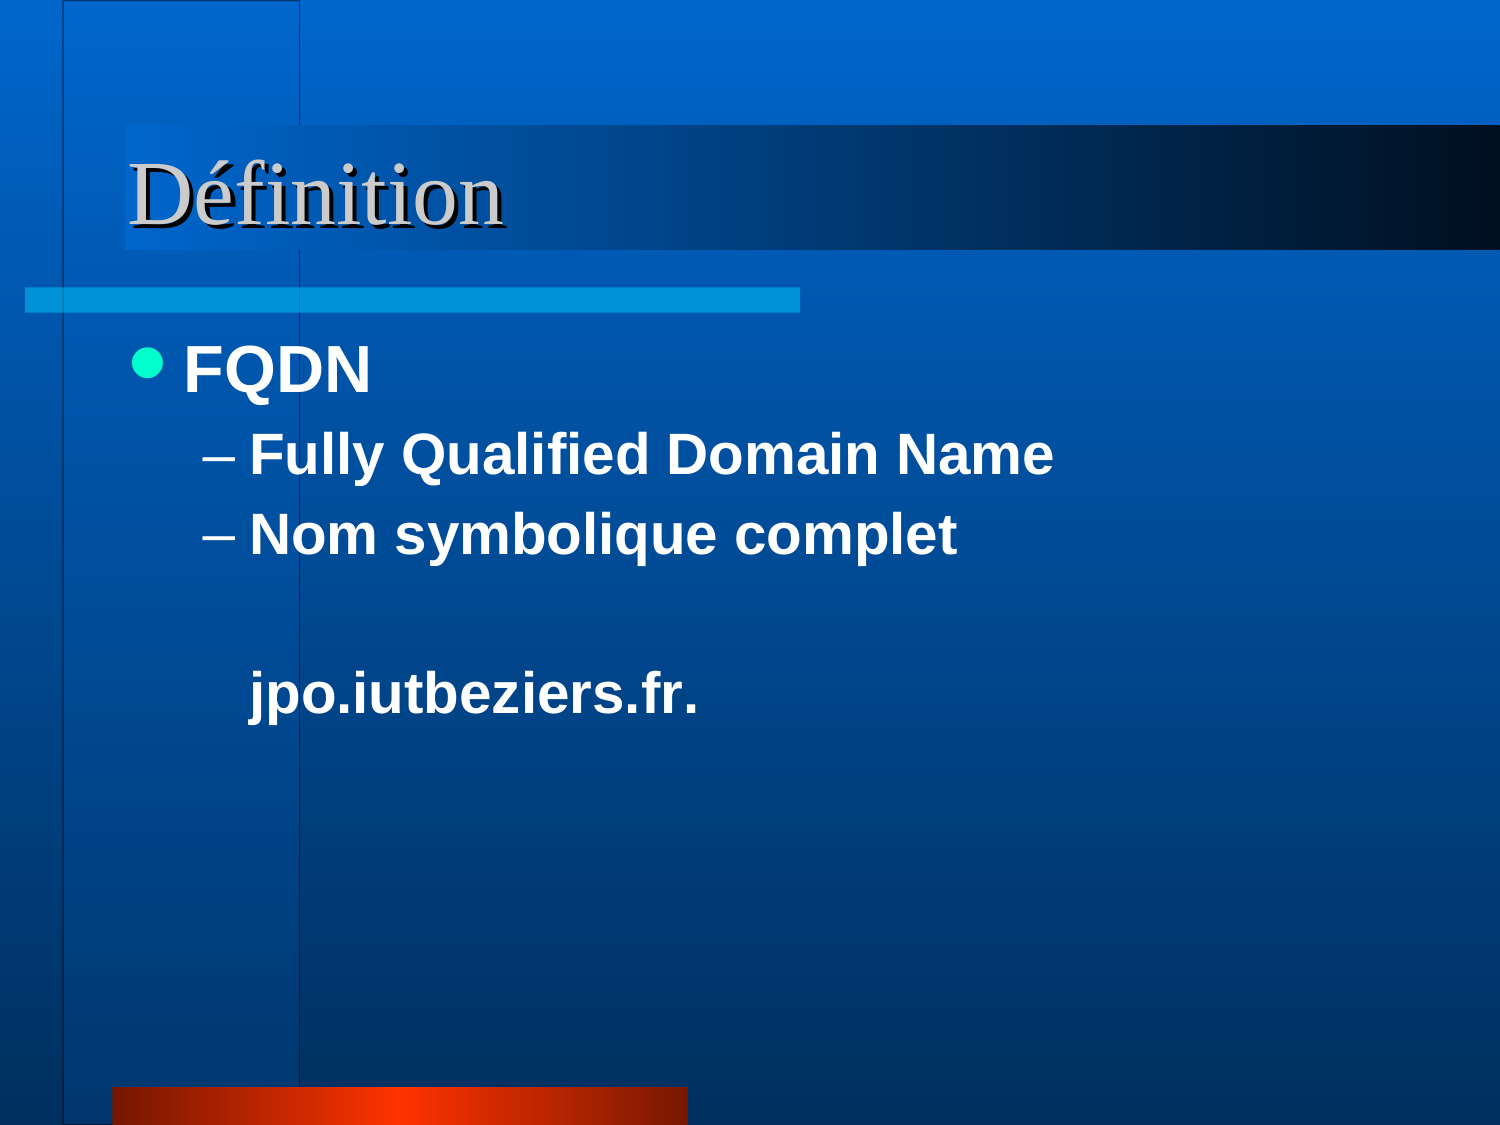

# Définition
FQDN
Fully Qualified Domain Name
Nom symbolique complet
jpo.iutbeziers.fr.